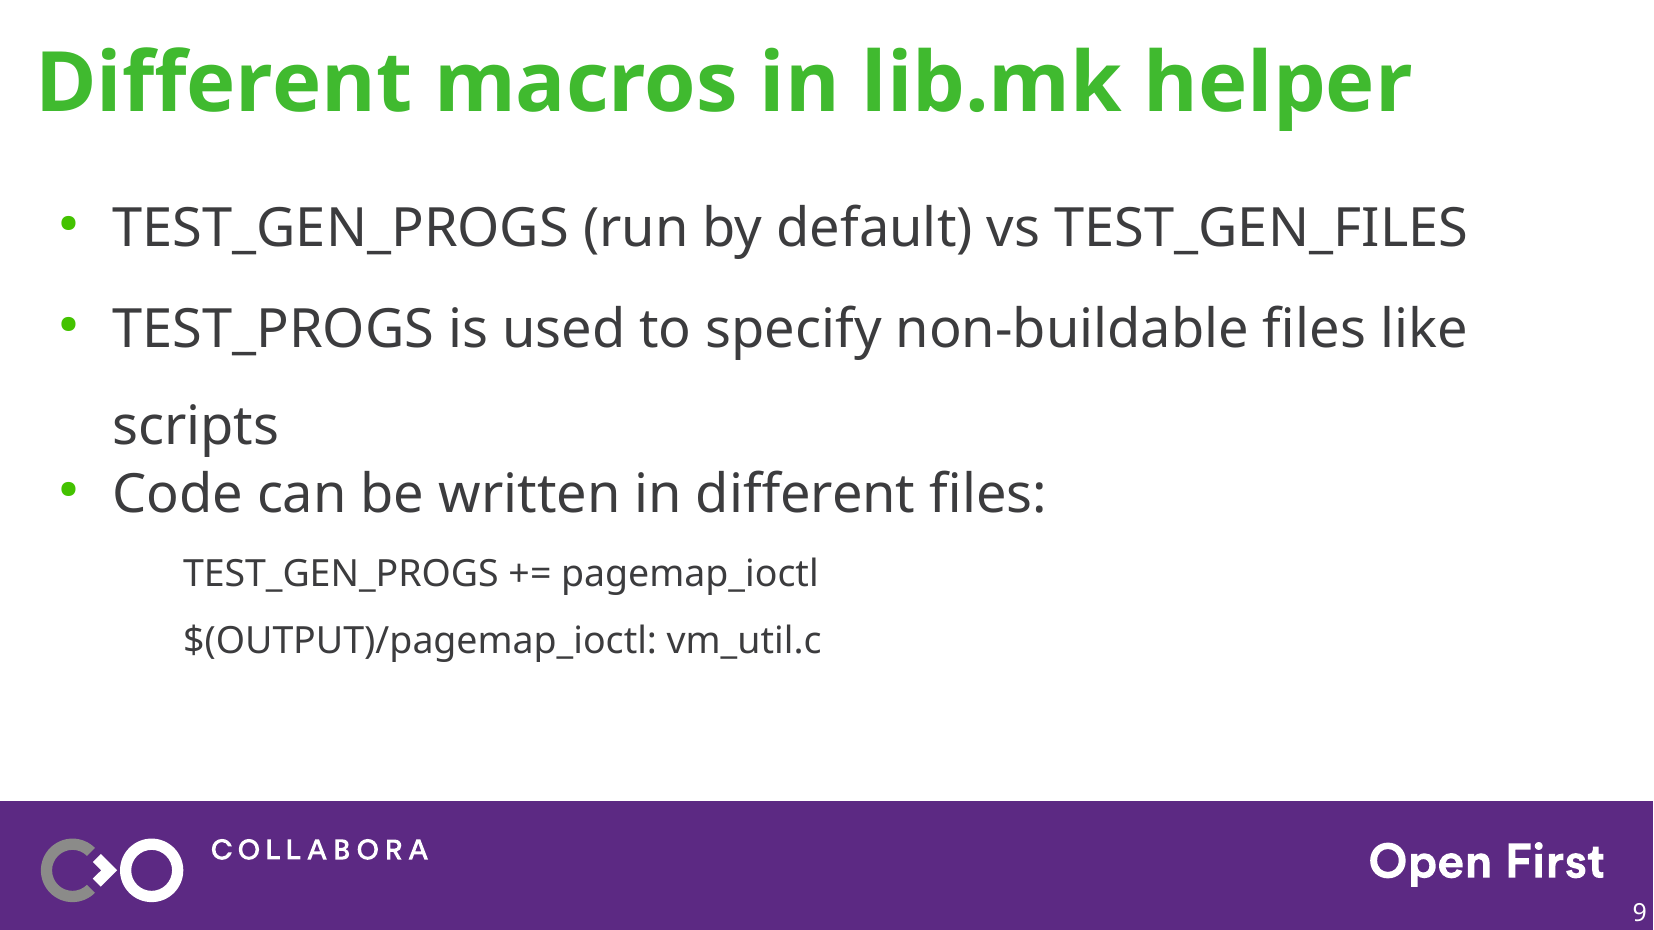

# Different macros in lib.mk helper
TEST_GEN_PROGS (run by default) vs TEST_GEN_FILES
TEST_PROGS is used to specify non-buildable files like scripts
Code can be written in different files:
TEST_GEN_PROGS += pagemap_ioctl
$(OUTPUT)/pagemap_ioctl: vm_util.c